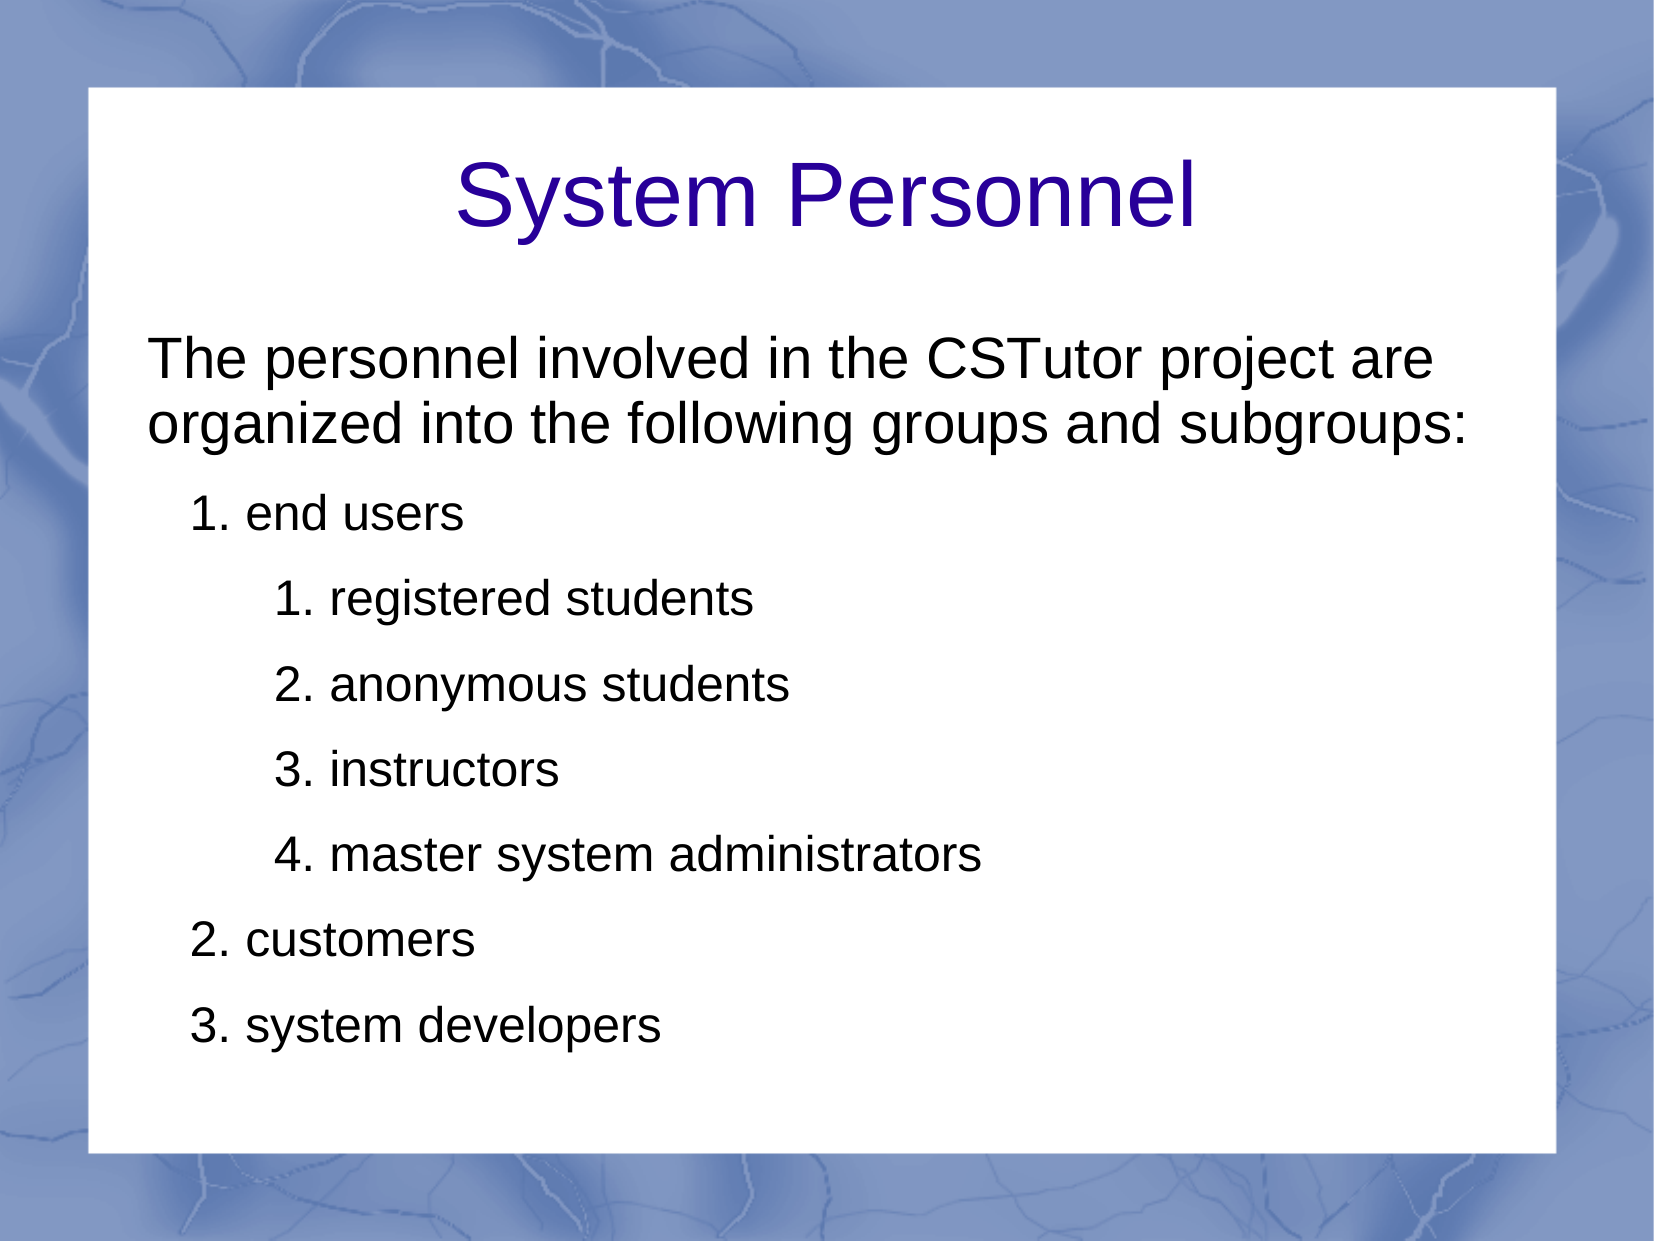

# System Personnel
The personnel involved in the CSTutor project are organized into the following groups and subgroups:
 1. end users
 1. registered students
 2. anonymous students
 3. instructors
 4. master system administrators
 2. customers
 3. system developers